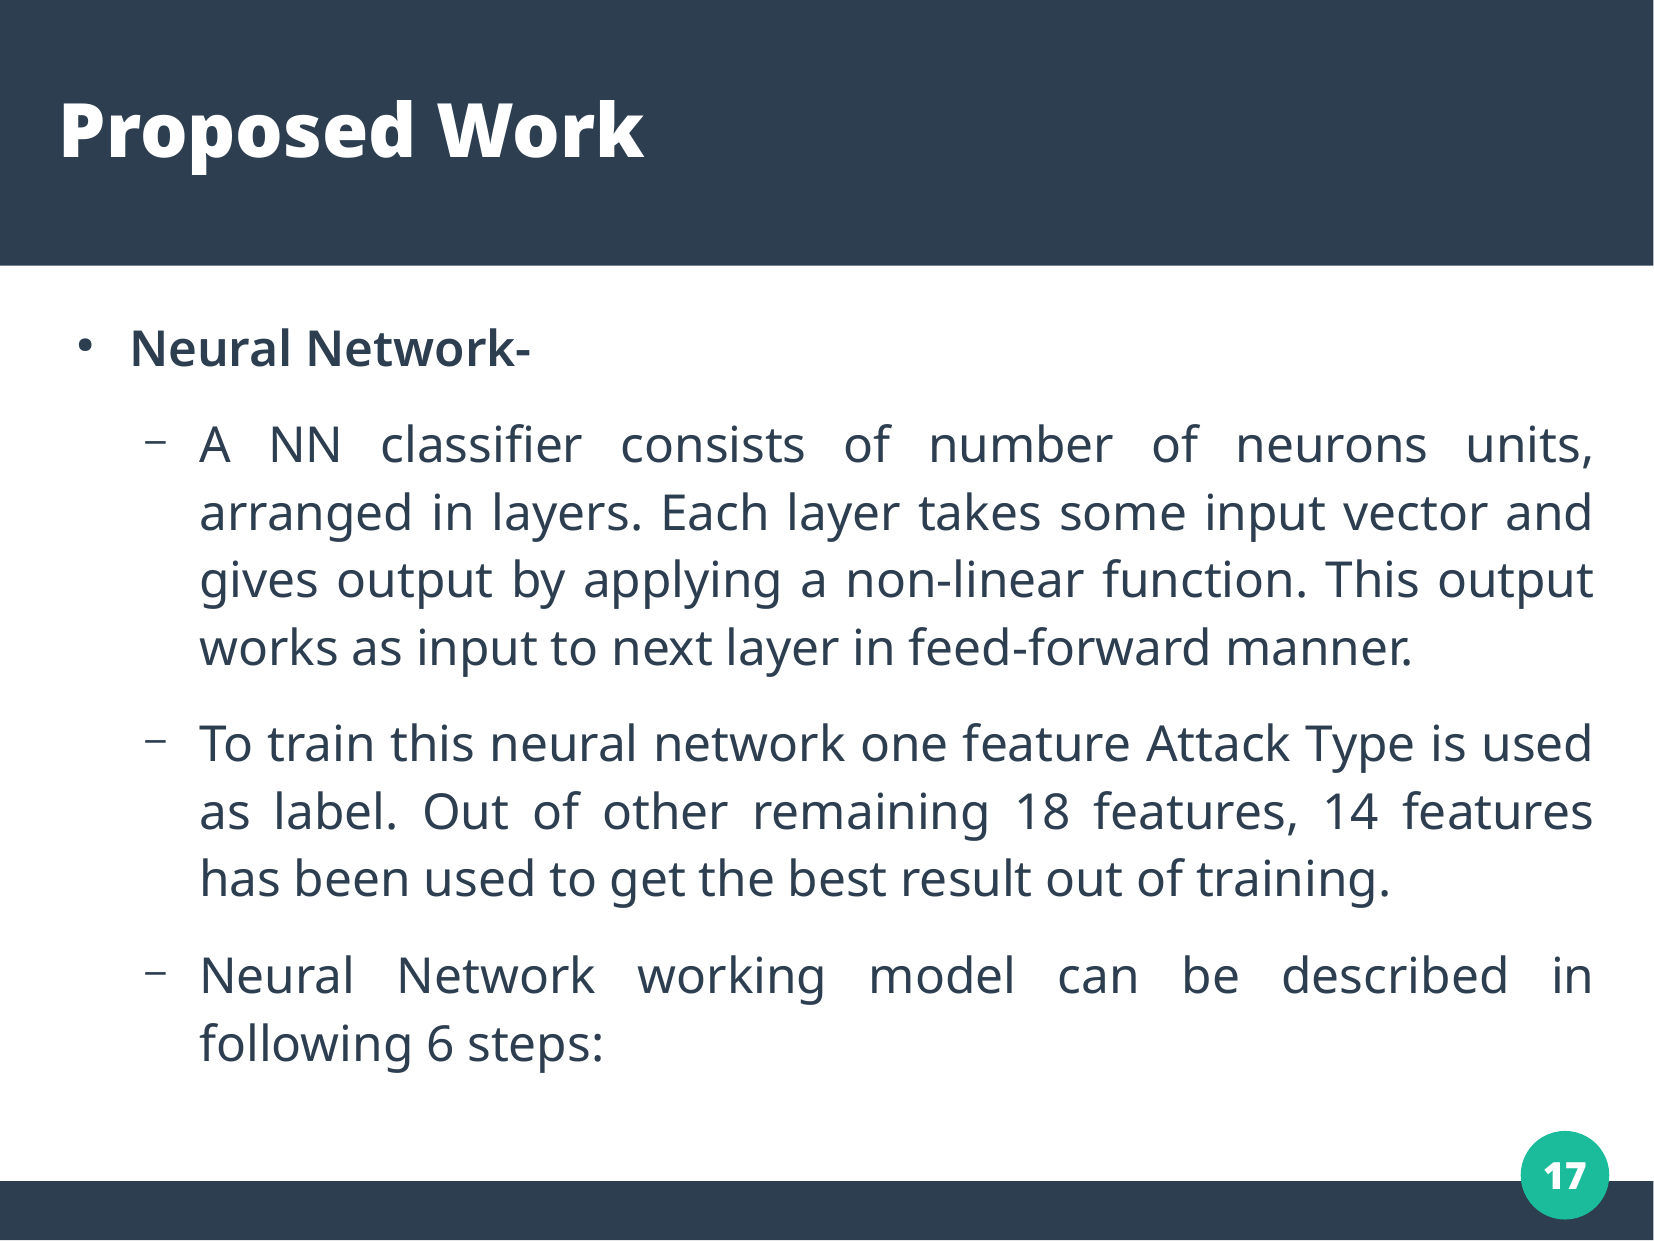

# Proposed Work
Neural Network-
A NN classifier consists of number of neurons units, arranged in layers. Each layer takes some input vector and gives output by applying a non-linear function. This output works as input to next layer in feed-forward manner.
To train this neural network one feature Attack Type is used as label. Out of other remaining 18 features, 14 features has been used to get the best result out of training.
Neural Network working model can be described in following 6 steps:
17